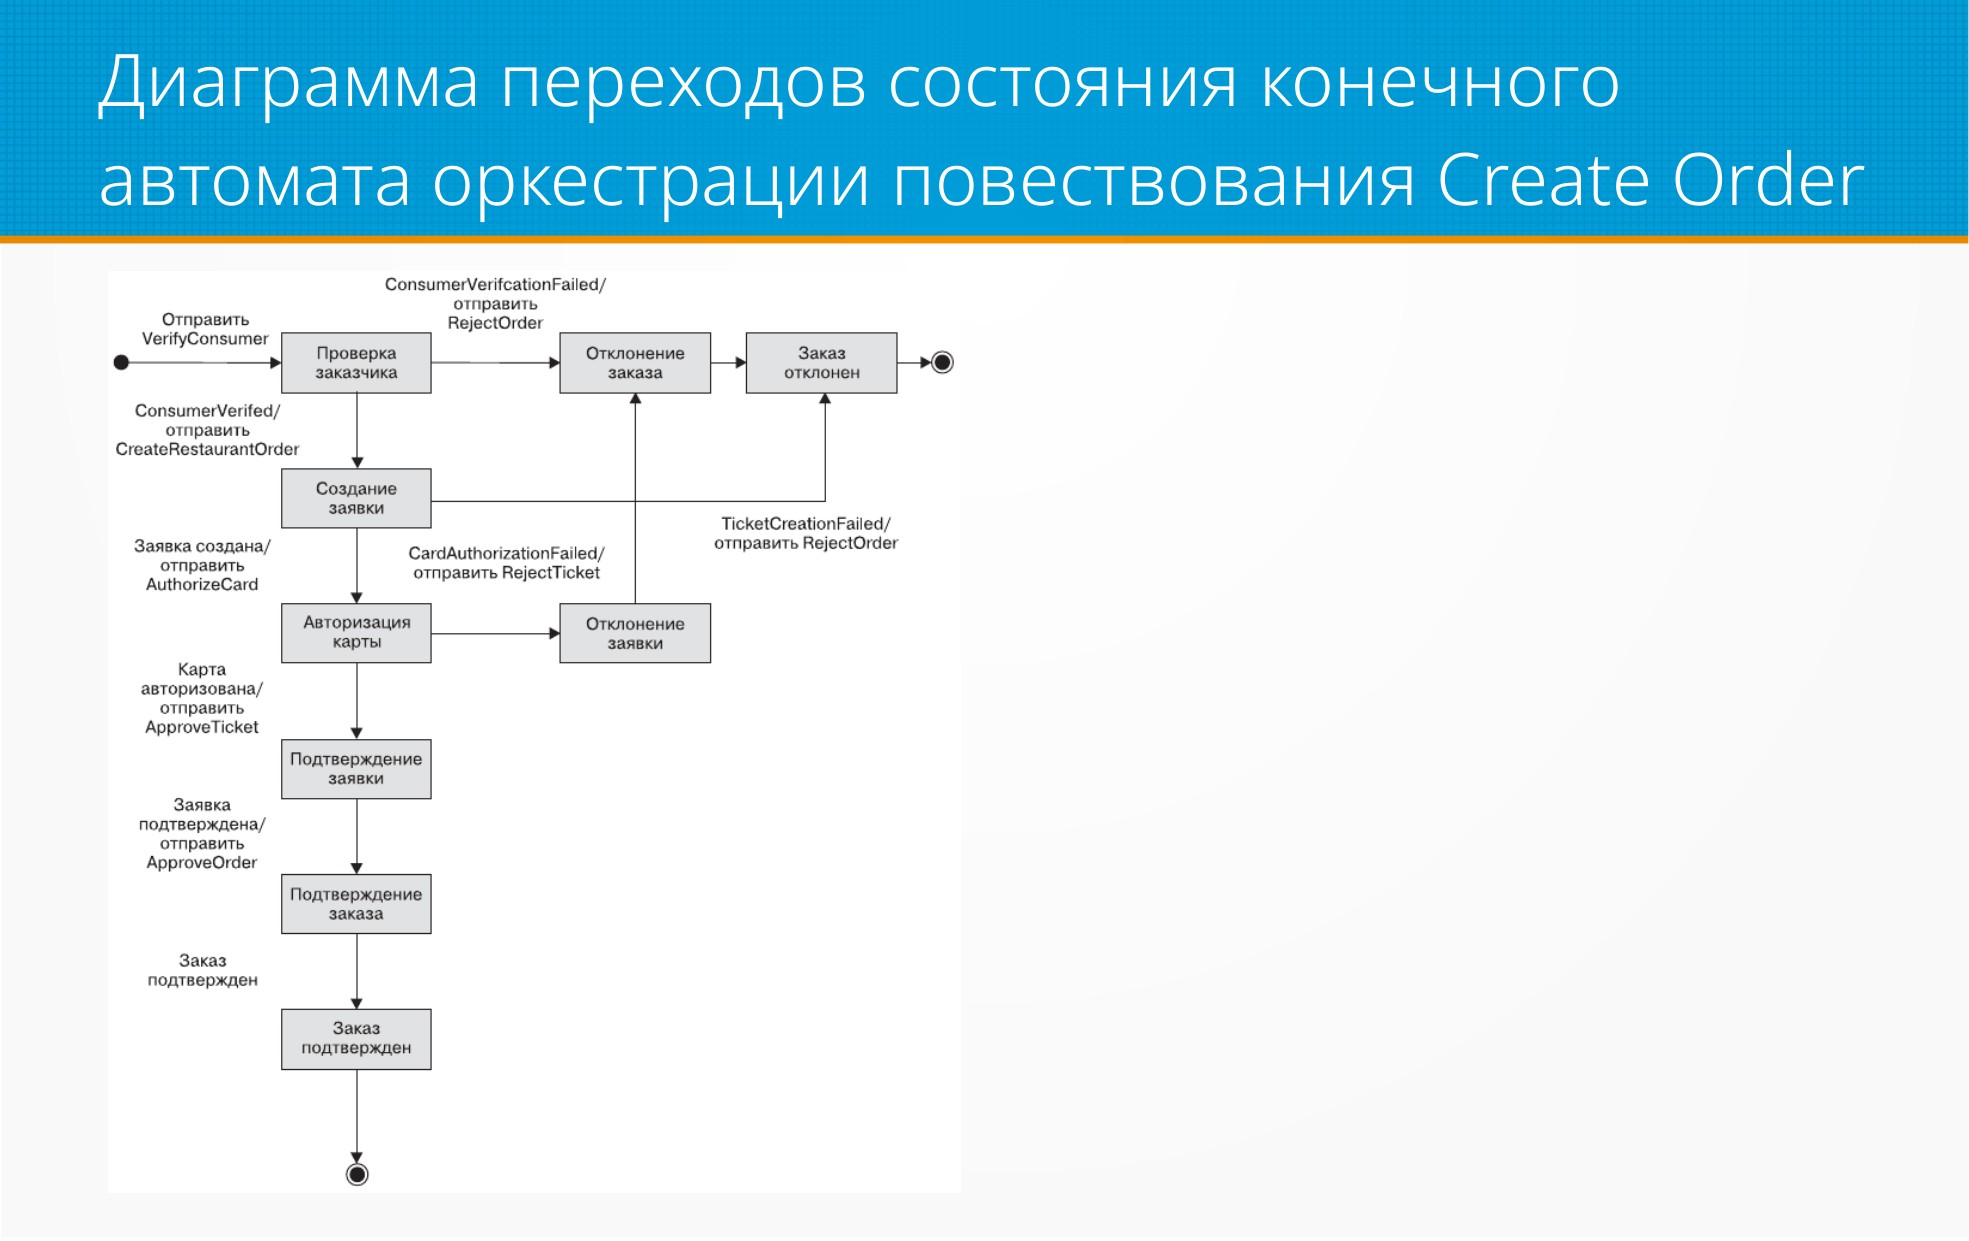

# Диаграмма переходов состояния конечного автомата оркестрации повествования Create Order